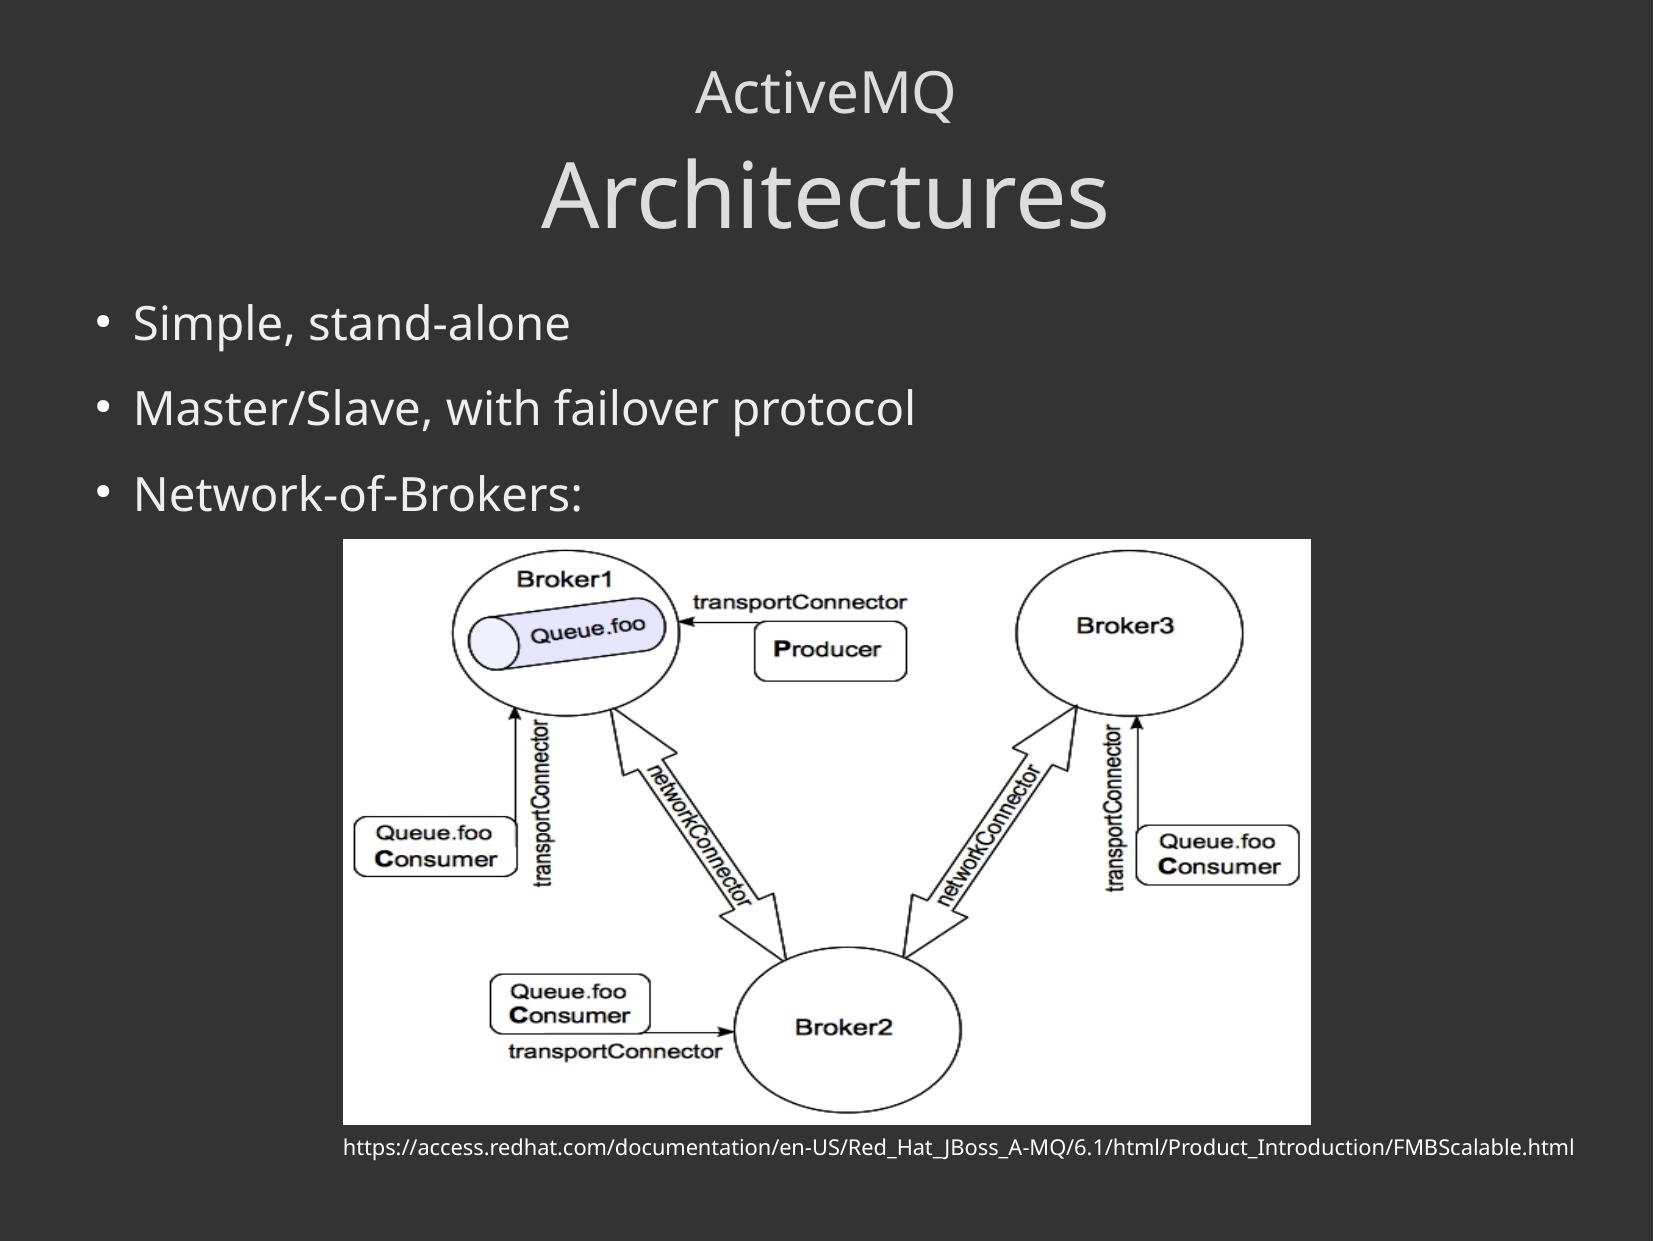

# ActiveMQ Architectures
Simple, stand-alone
Master/Slave, with failover protocol
Network-of-Brokers:
https://access.redhat.com/documentation/en-US/Red_Hat_JBoss_A-MQ/6.1/html/Product_Introduction/FMBScalable.html